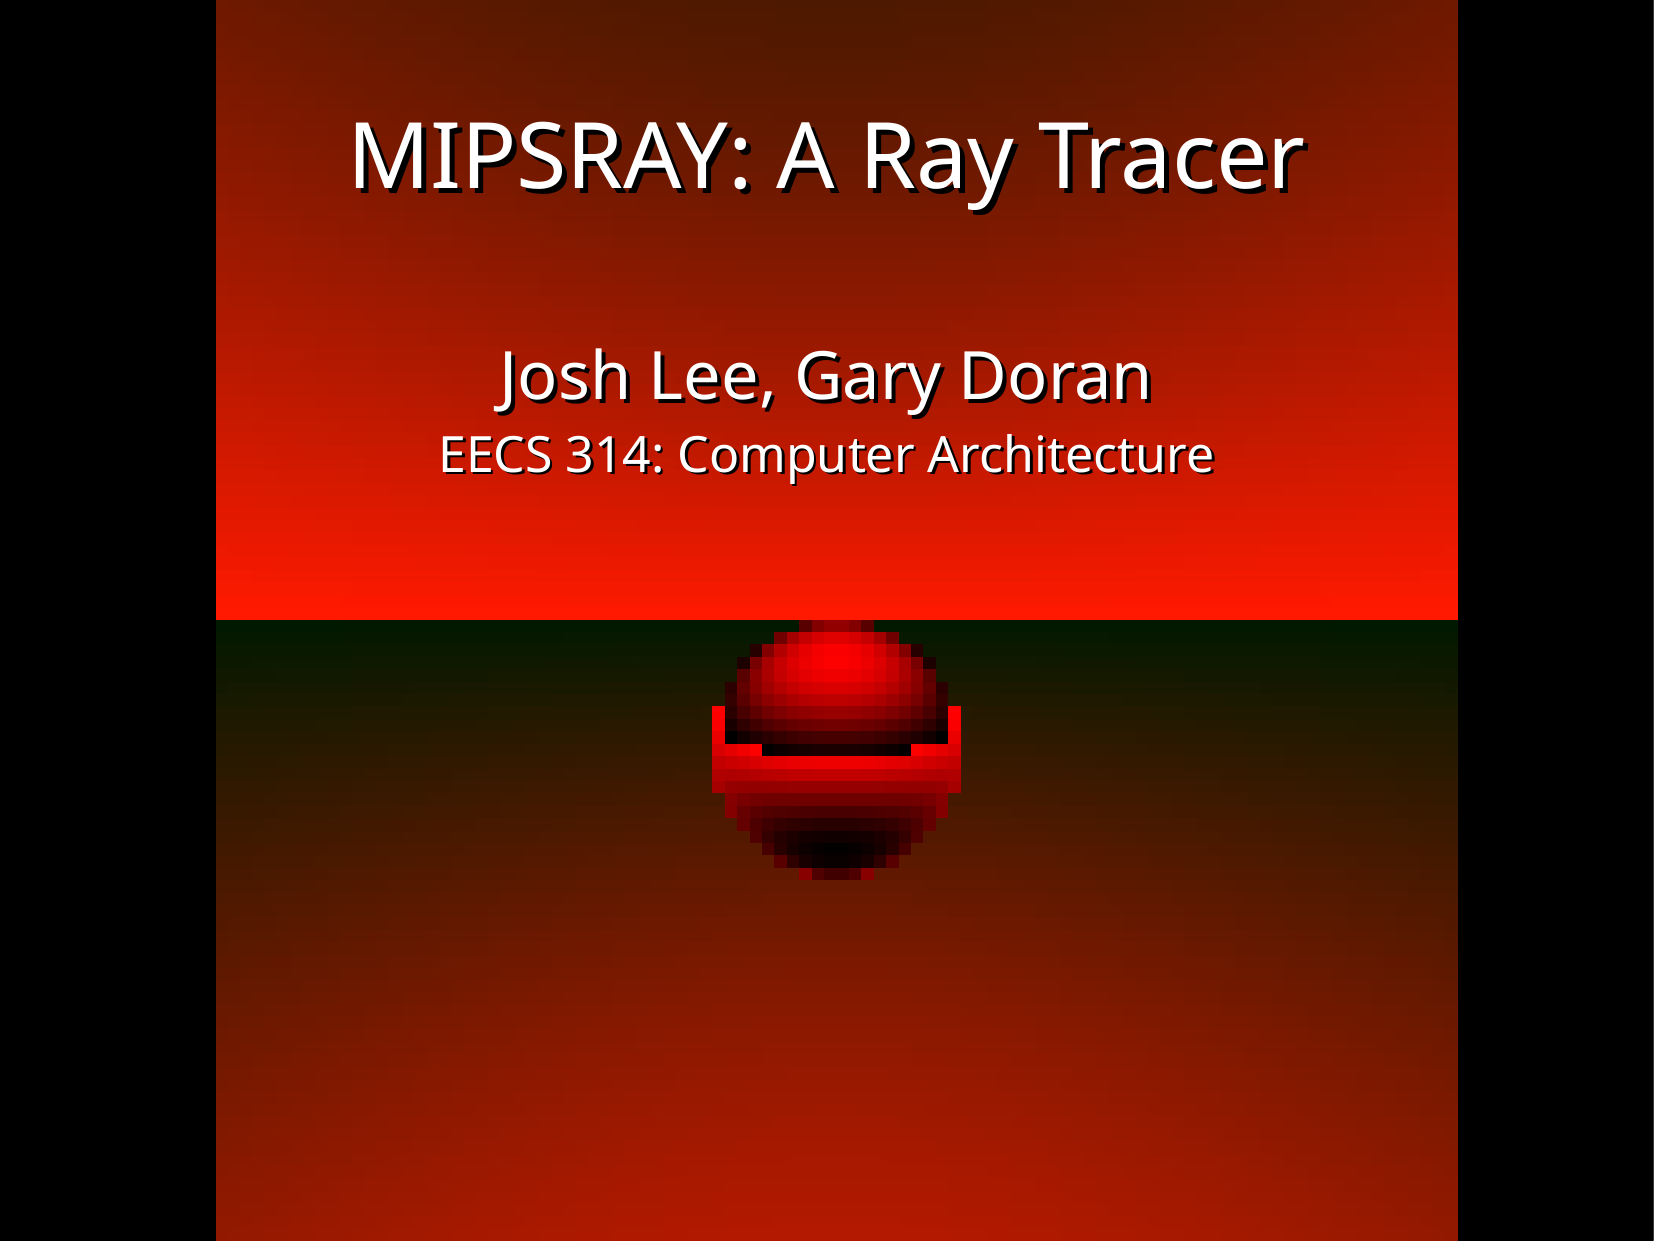

# MIPSRAY: A Ray Tracer
Josh Lee, Gary Doran
EECS 314: Computer Architecture